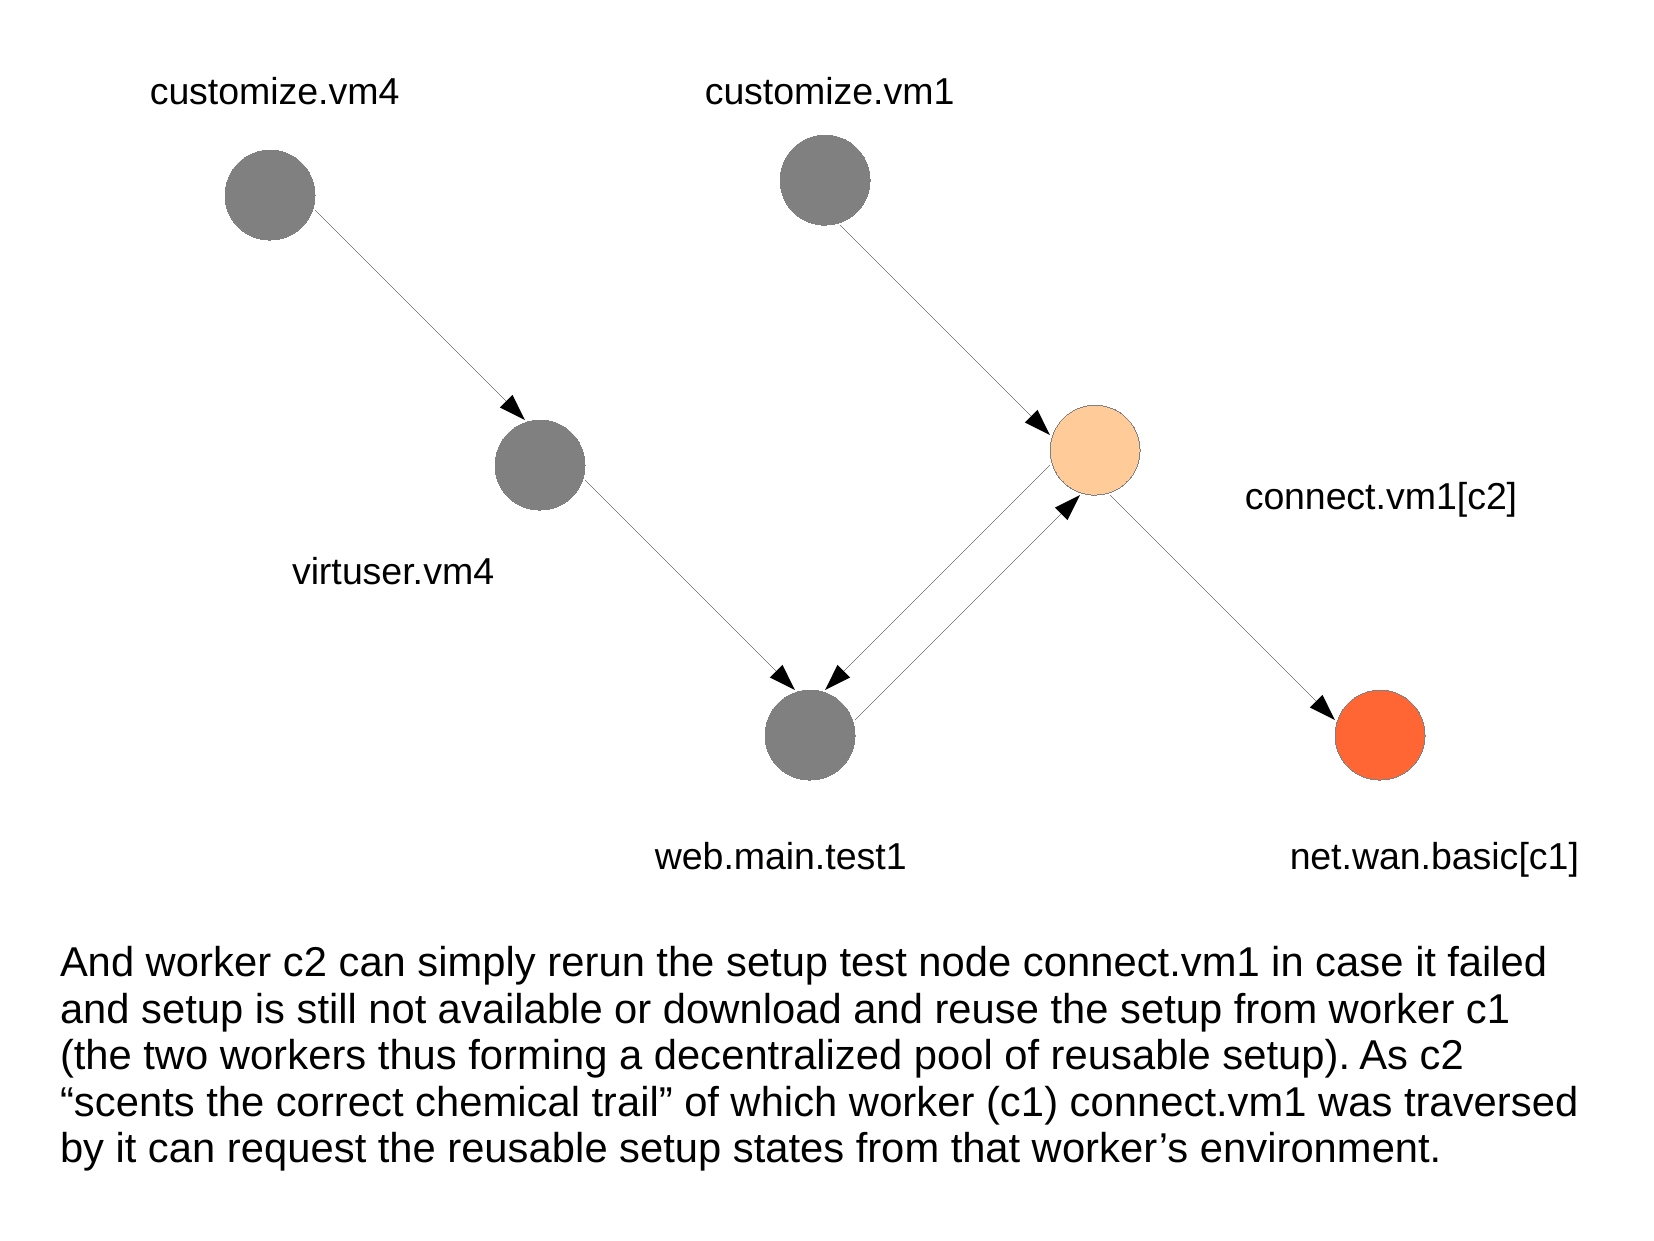

customize.vm4
customize.vm1
connect.vm1[c2]
virtuser.vm4
web.main.test1
net.wan.basic[c1]
# And worker c2 can simply rerun the setup test node connect.vm1 in case it failed and setup is still not available or download and reuse the setup from worker c1 (the two workers thus forming a decentralized pool of reusable setup). As c2 “scents the correct chemical trail” of which worker (c1) connect.vm1 was traversed by it can request the reusable setup states from that worker’s environment.